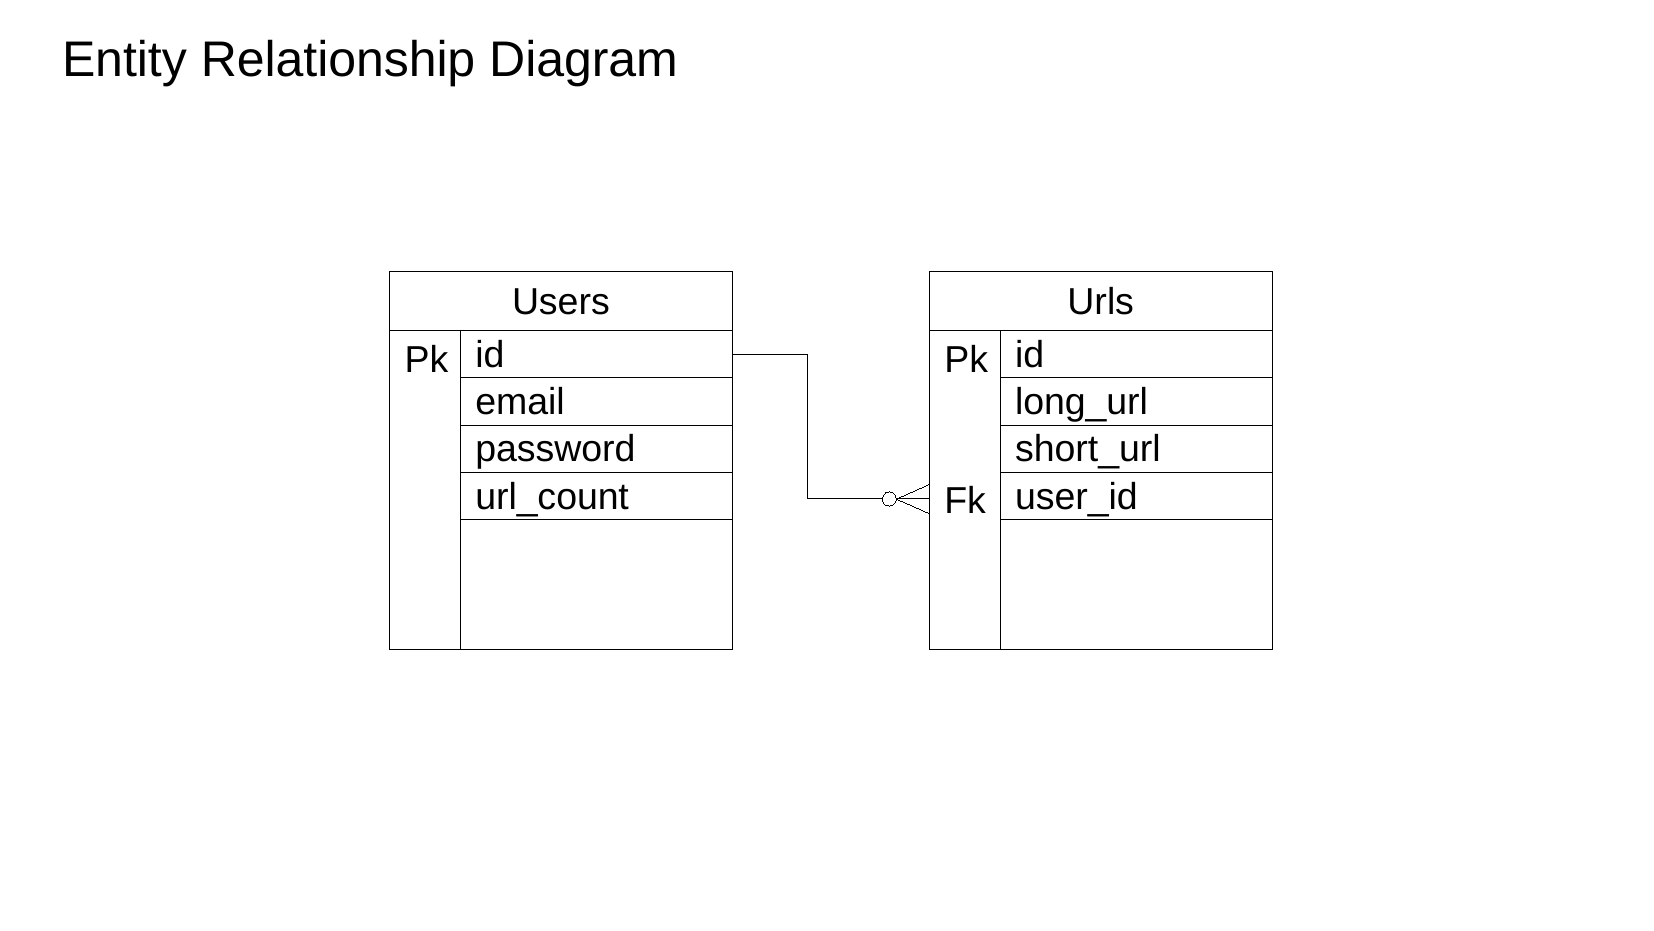

Entity Relationship Diagram
Users
Urls
Pk
id
Pk
id
email
long_url
password
short_url
url_count
Fk
user_id